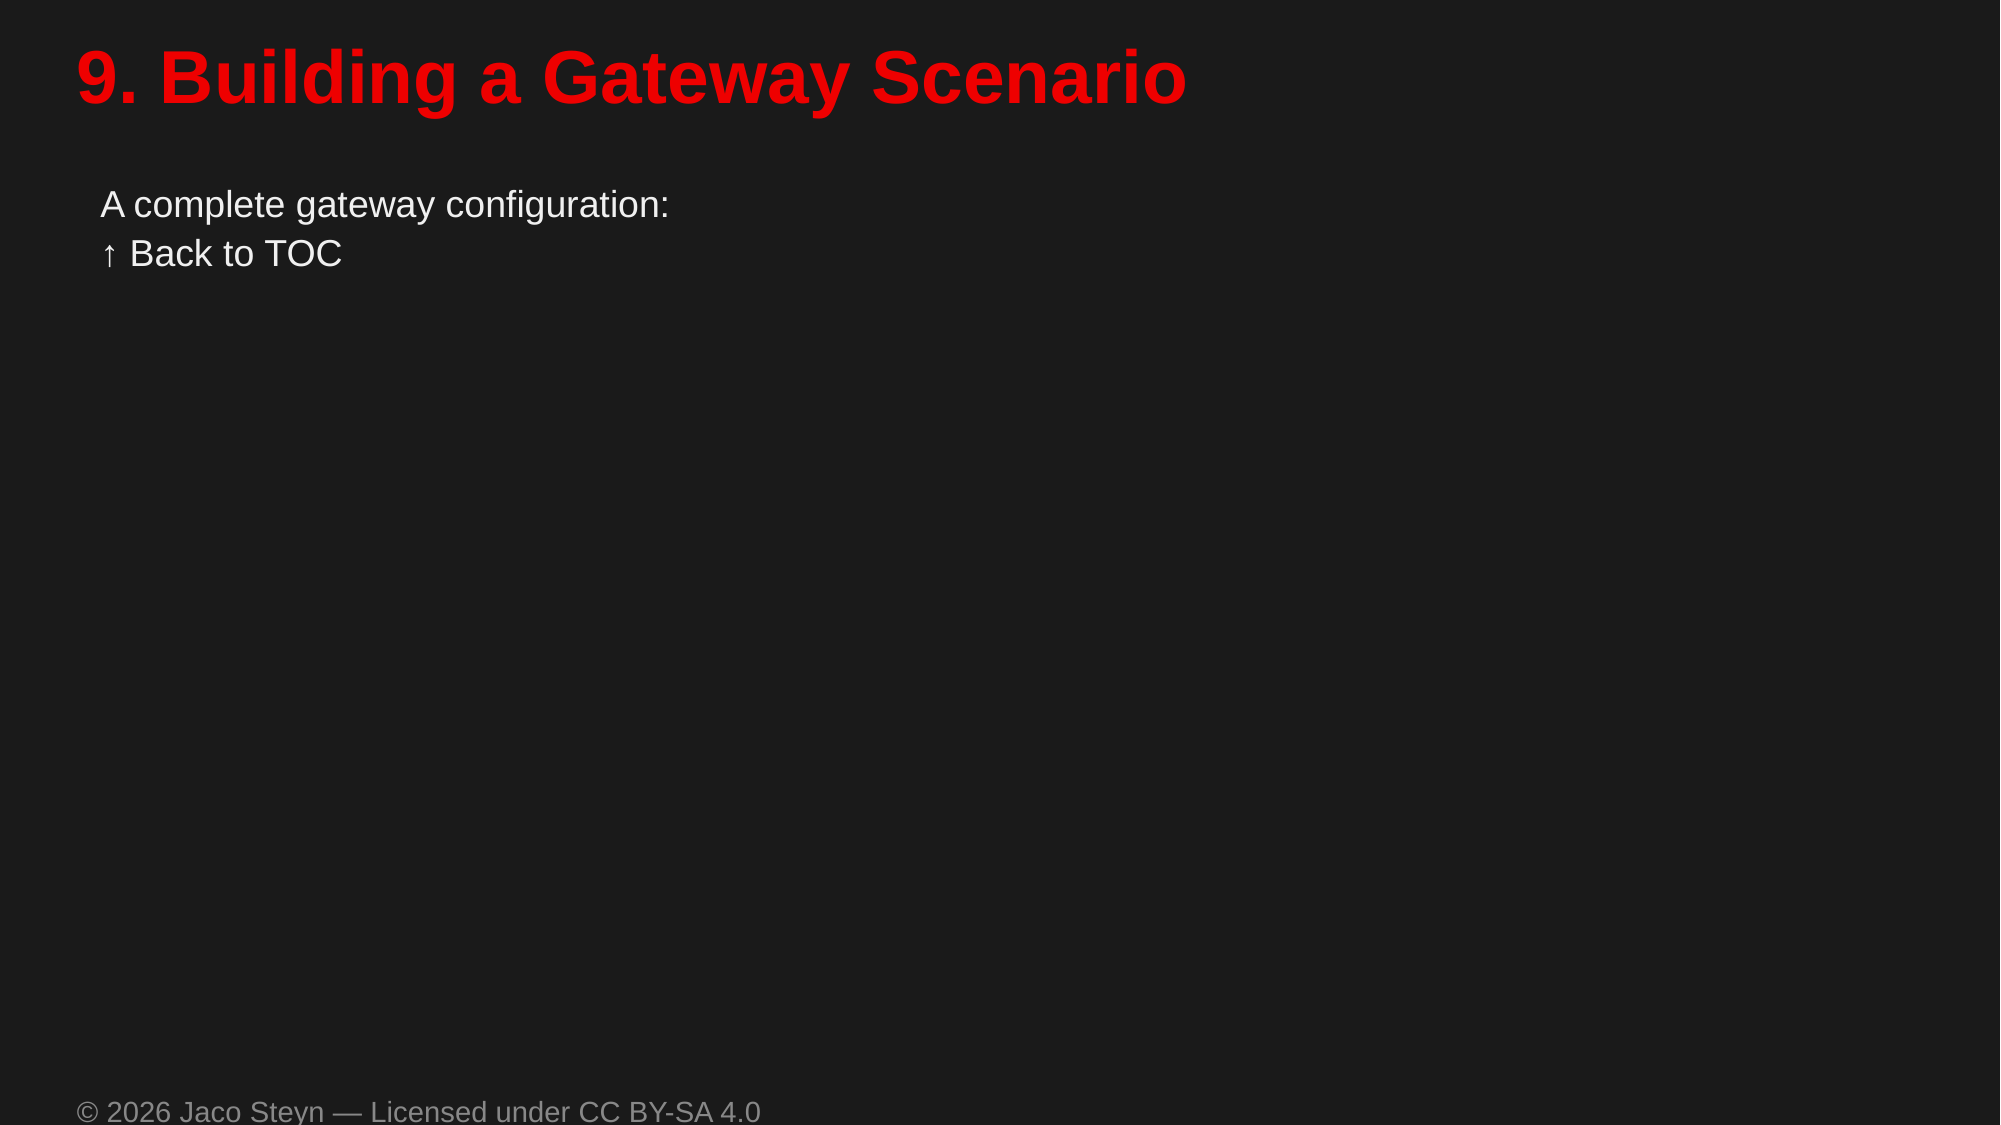

9. Building a Gateway Scenario
A complete gateway configuration:
↑ Back to TOC
© 2026 Jaco Steyn — Licensed under CC BY-SA 4.0